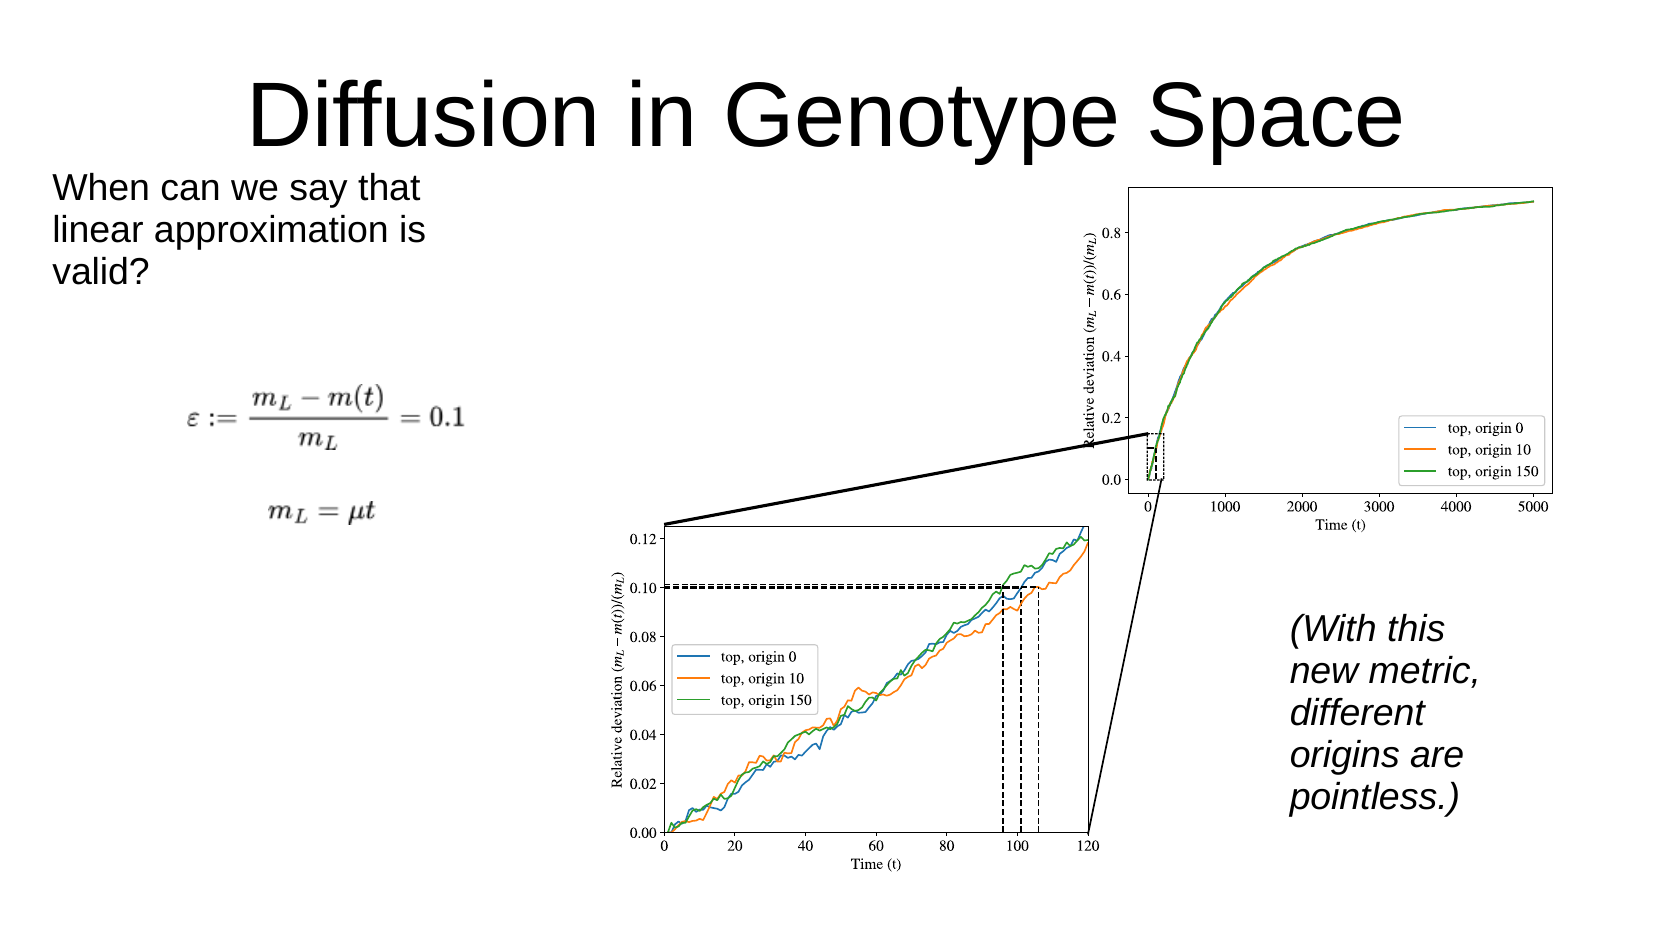

# Diffusion in Genotype Space
When can we say that linear approximation is valid?
(With this new metric, different origins are pointless.)